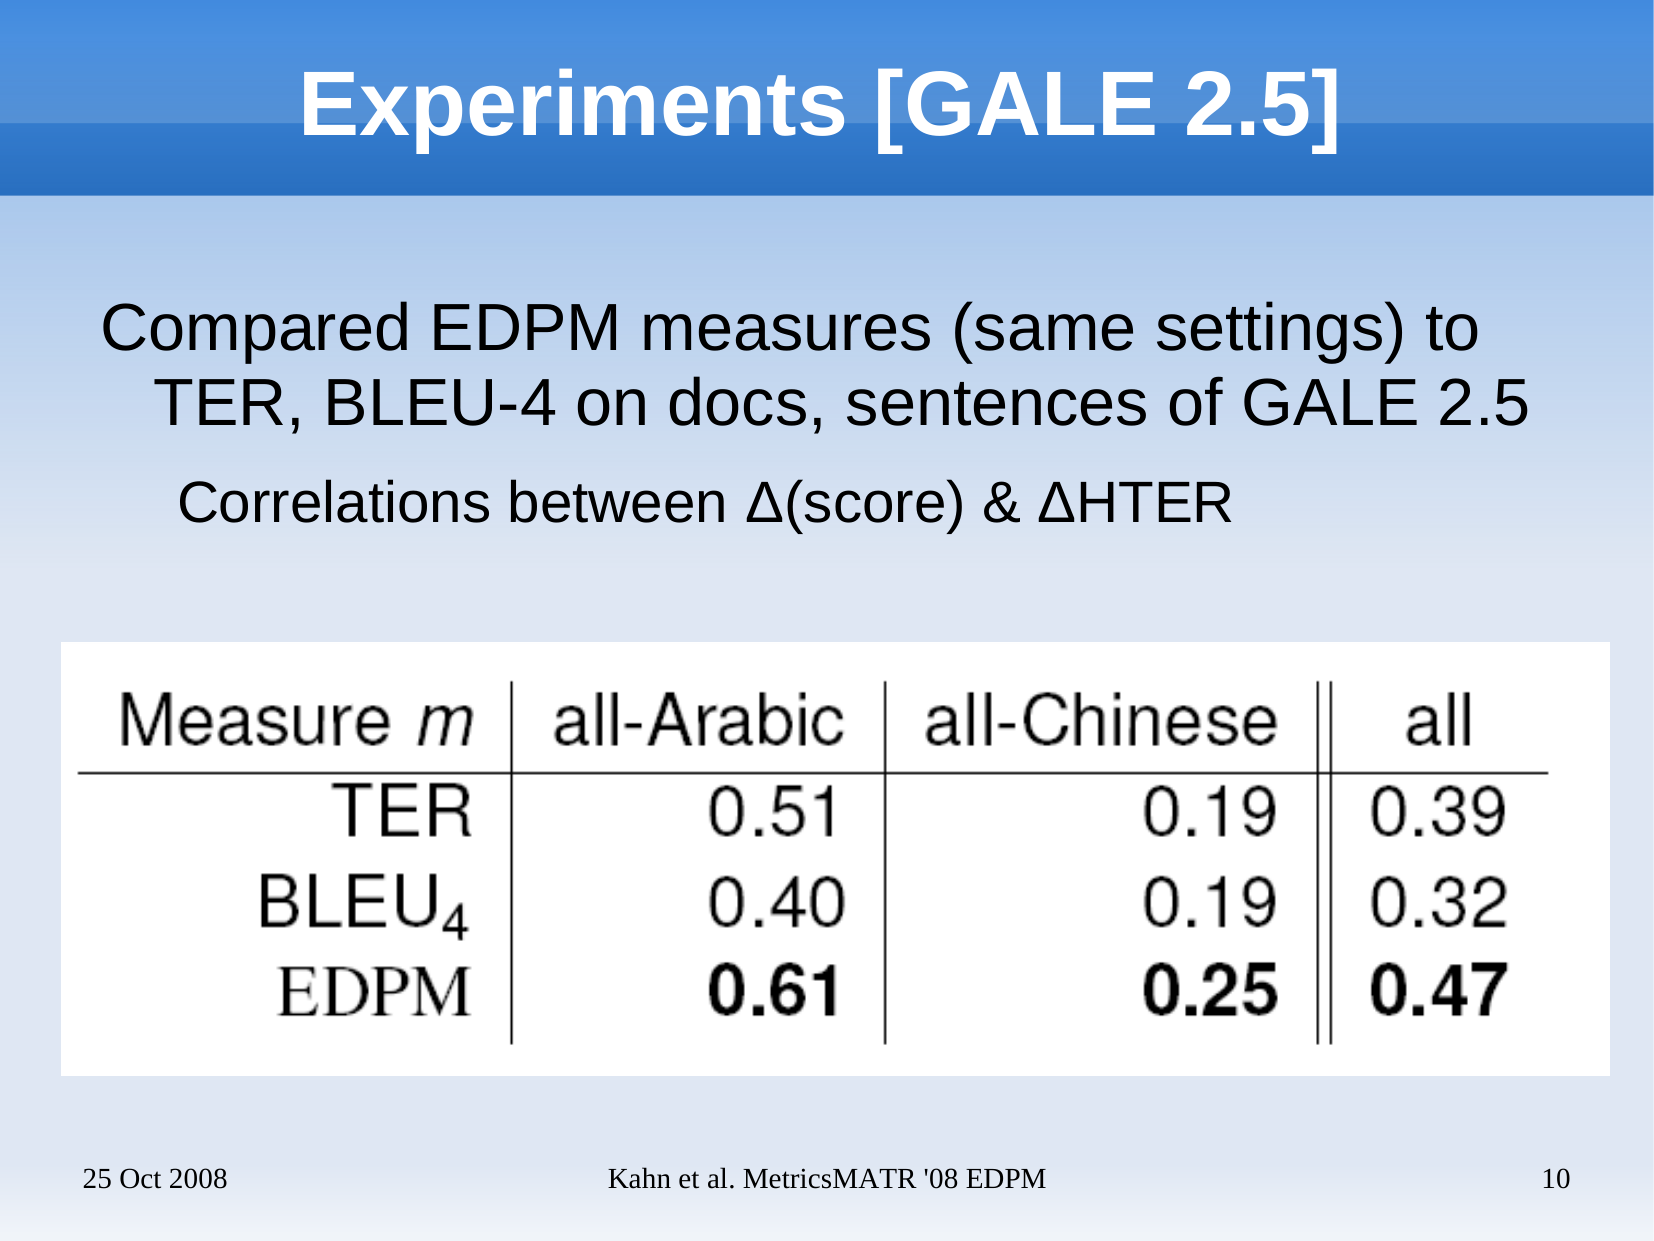

# Experiments [GALE 2.5]
Compared EDPM measures (same settings) to TER, BLEU-4 on docs, sentences of GALE 2.5
Correlations between Δ(score) & ΔHTER
25 Oct 2008
Kahn et al. MetricsMATR '08 EDPM
10